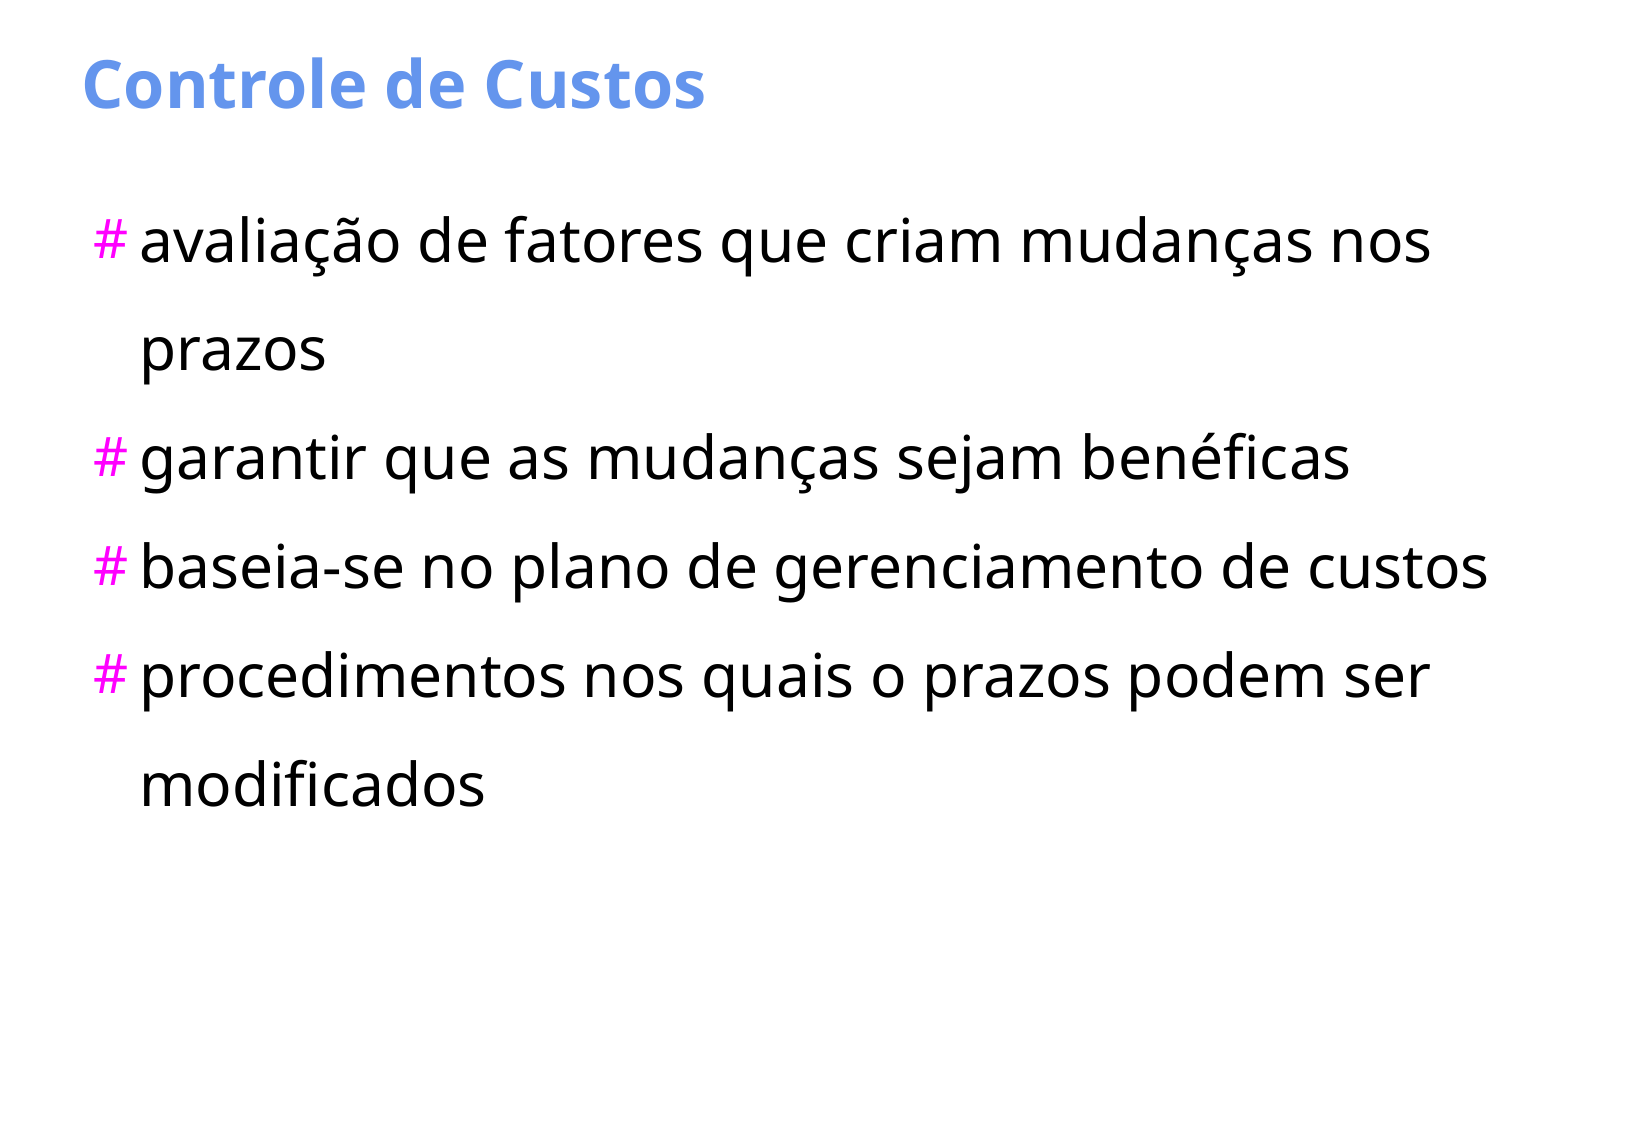

# Controle de Custos
avaliação de fatores que criam mudanças nos prazos
garantir que as mudanças sejam benéficas
baseia-se no plano de gerenciamento de custos
procedimentos nos quais o prazos podem ser modificados